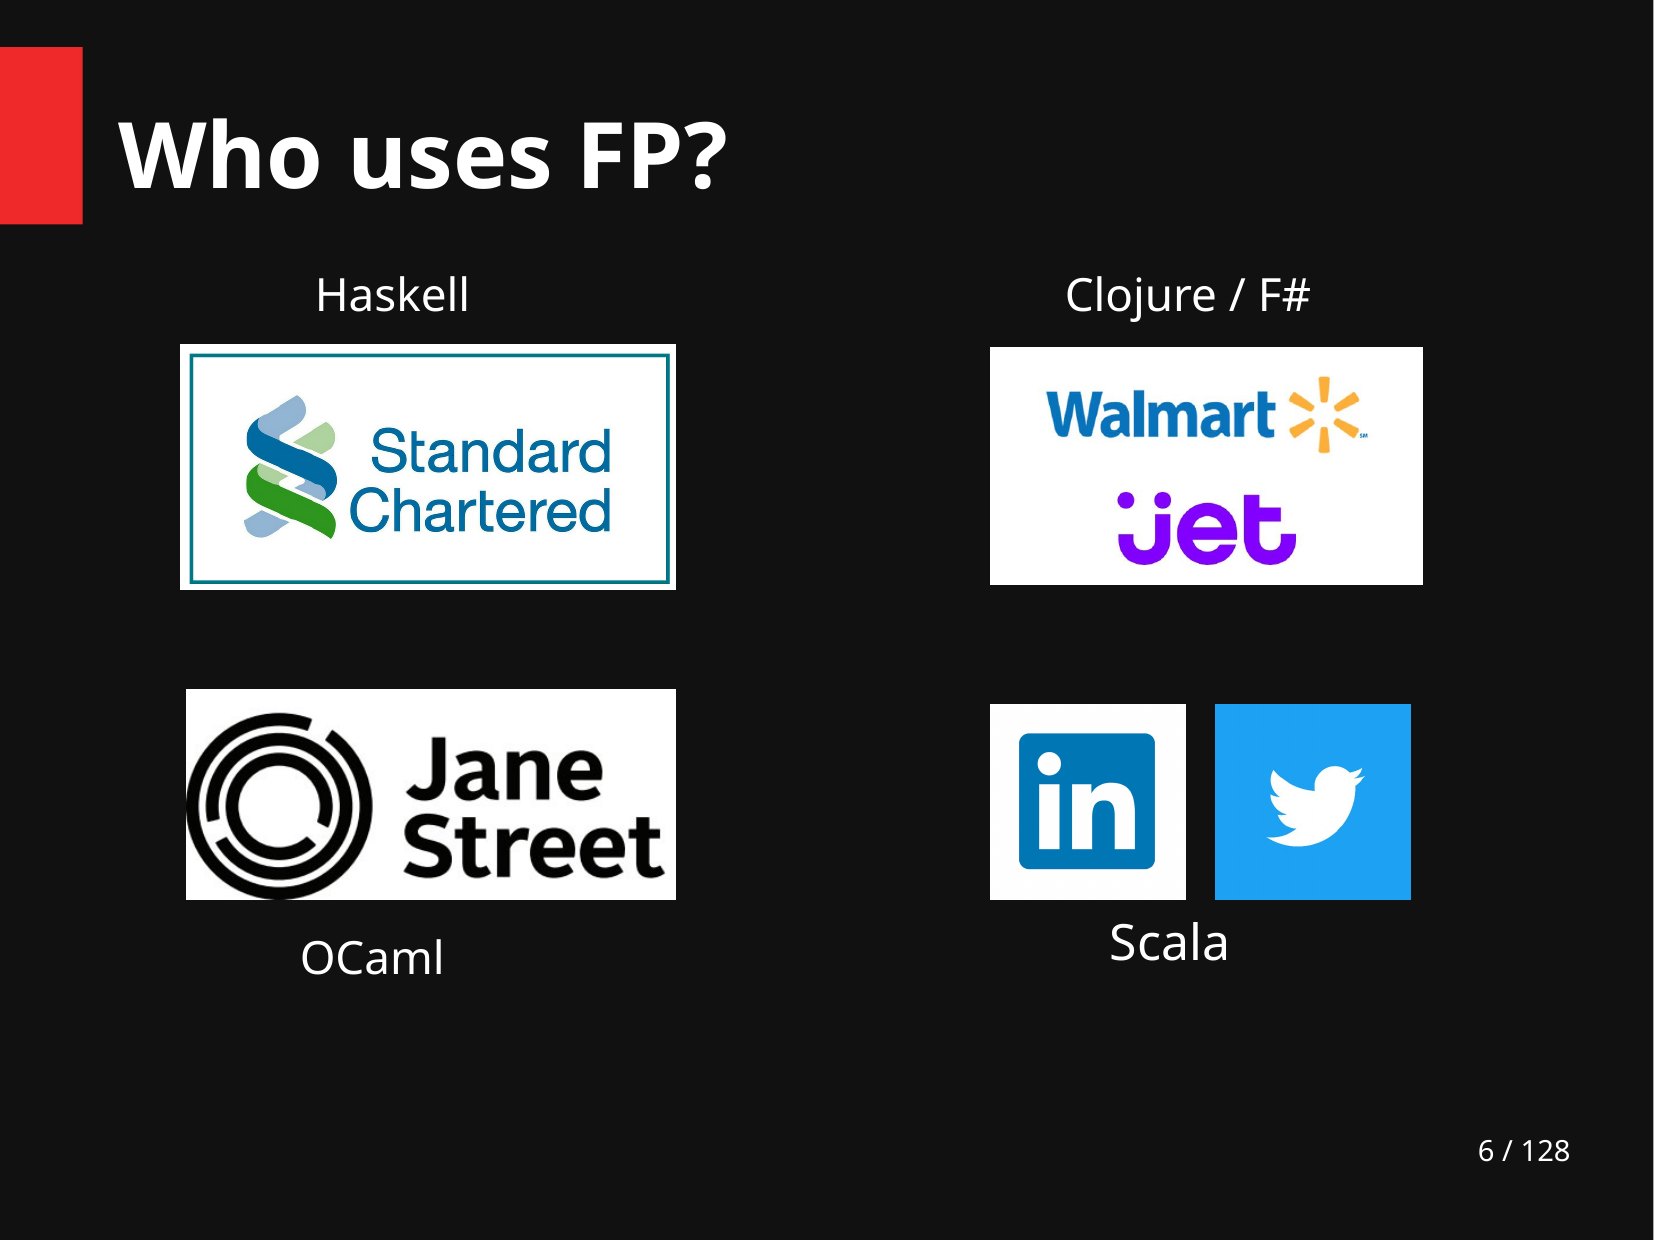

# Who uses FP?
Haskell
Clojure / F#
Scala
OCaml
6